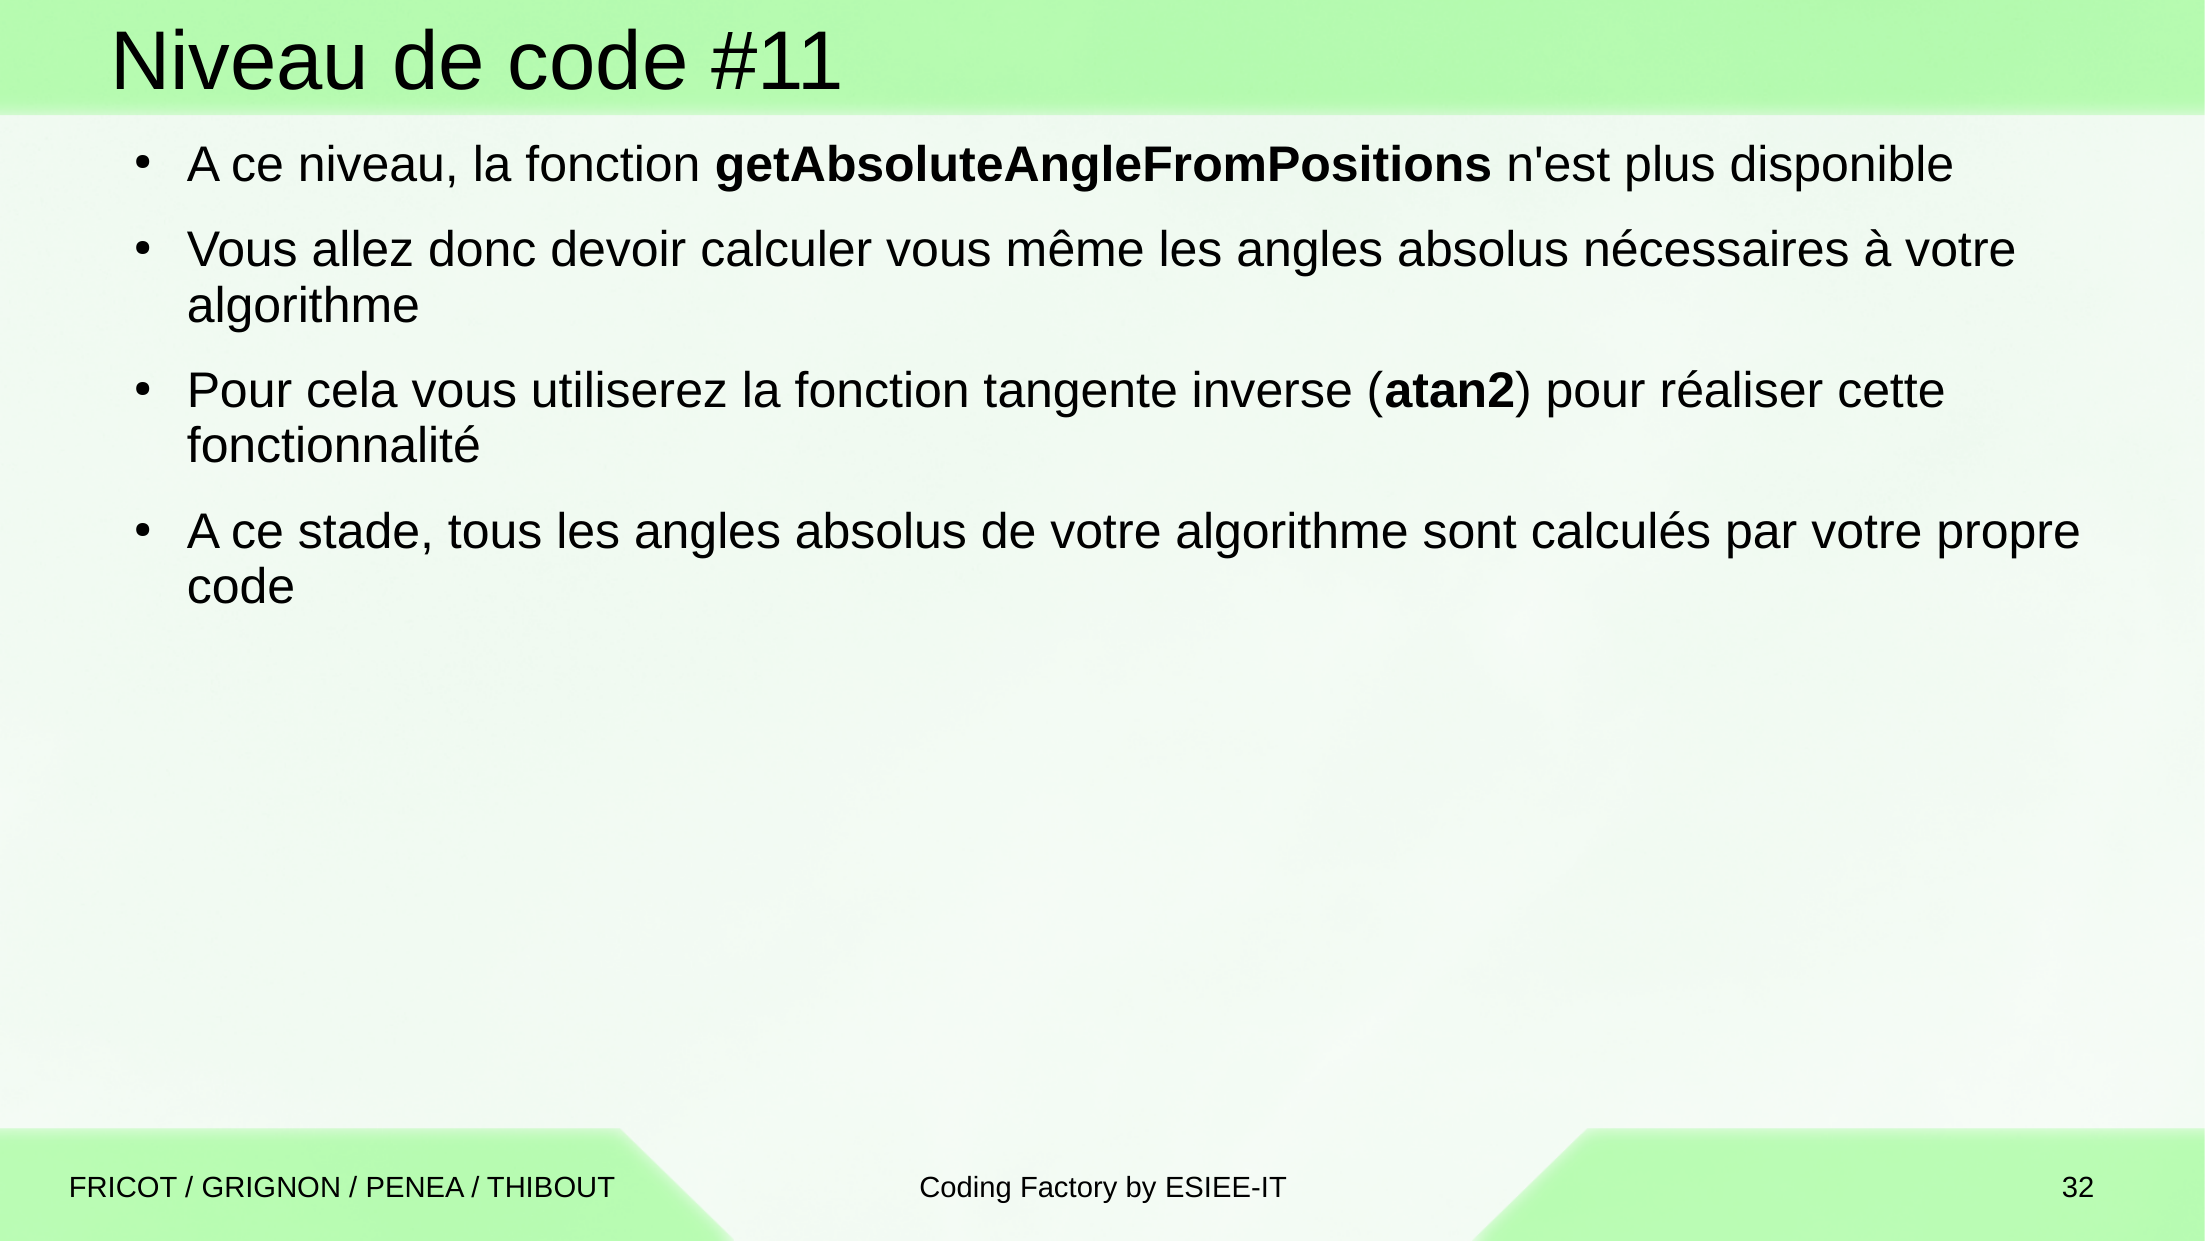

# Niveau de code #11
A ce niveau, la fonction getAbsoluteAngleFromPositions n'est plus disponible
Vous allez donc devoir calculer vous même les angles absolus nécessaires à votre algorithme
Pour cela vous utiliserez la fonction tangente inverse (atan2) pour réaliser cette fonctionnalité
A ce stade, tous les angles absolus de votre algorithme sont calculés par votre propre code
FRICOT / GRIGNON / PENEA / THIBOUT
Coding Factory by ESIEE-IT
32